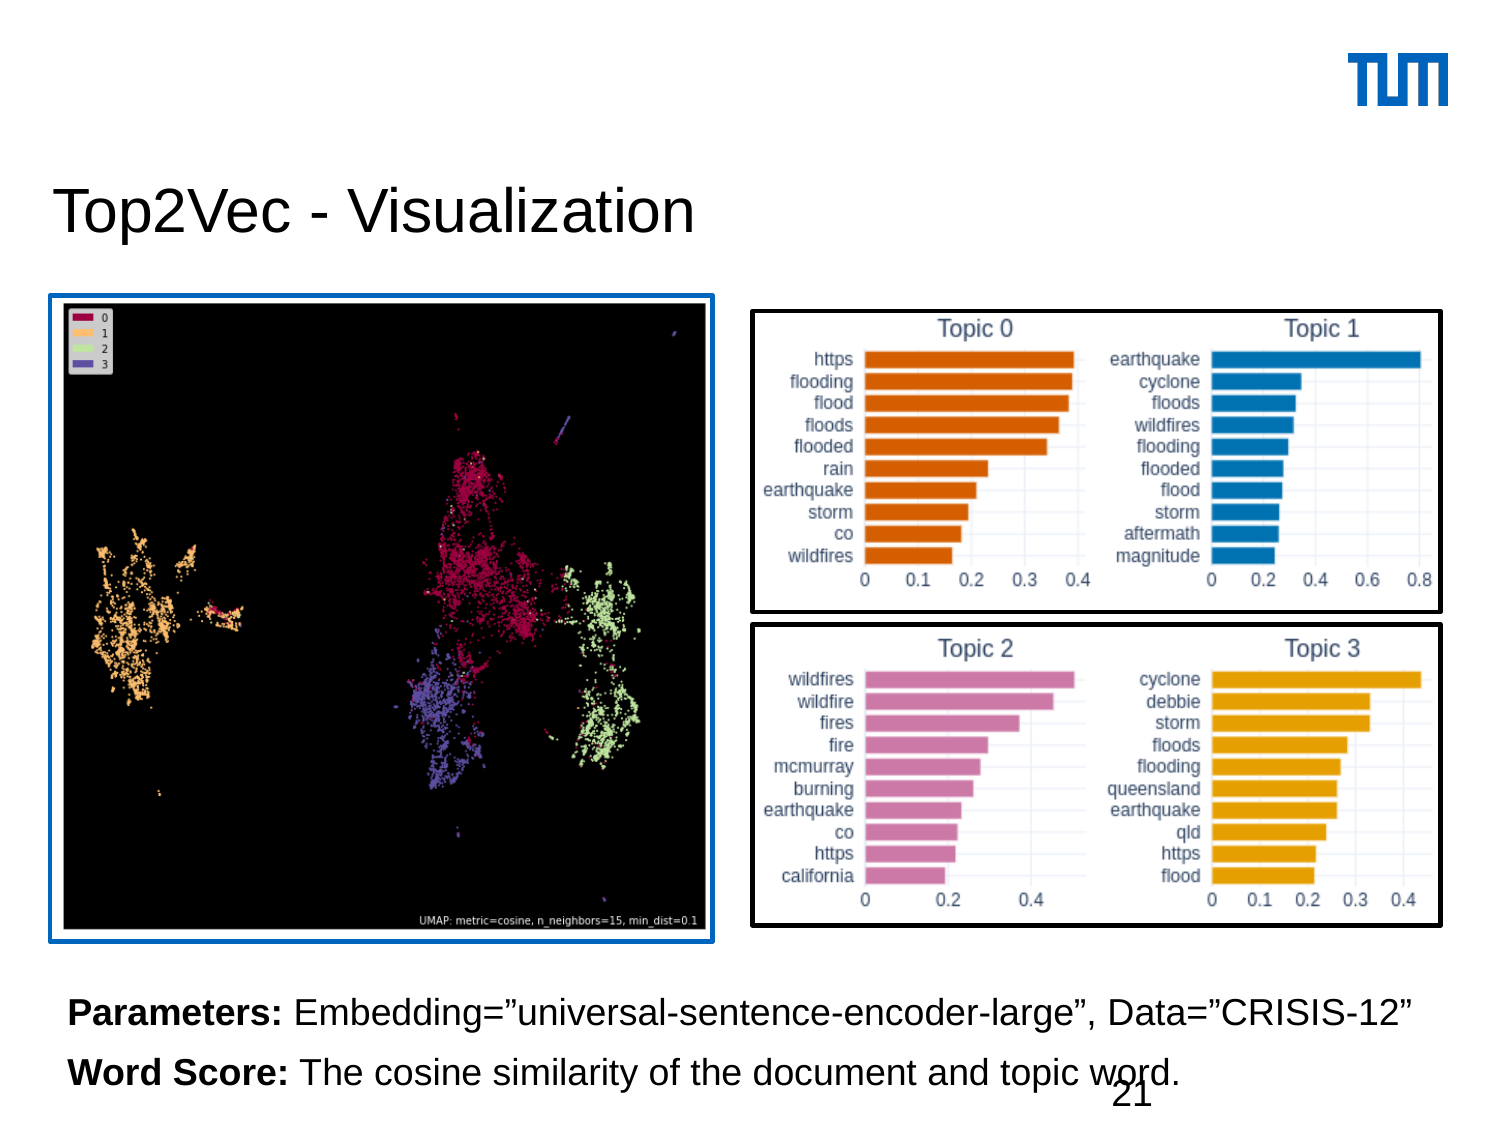

Top2Vec - Visualization
Parameters: Embedding=”universal-sentence-encoder-large”, Data=”CRISIS-12”
Word Score: The cosine similarity of the document and topic word.